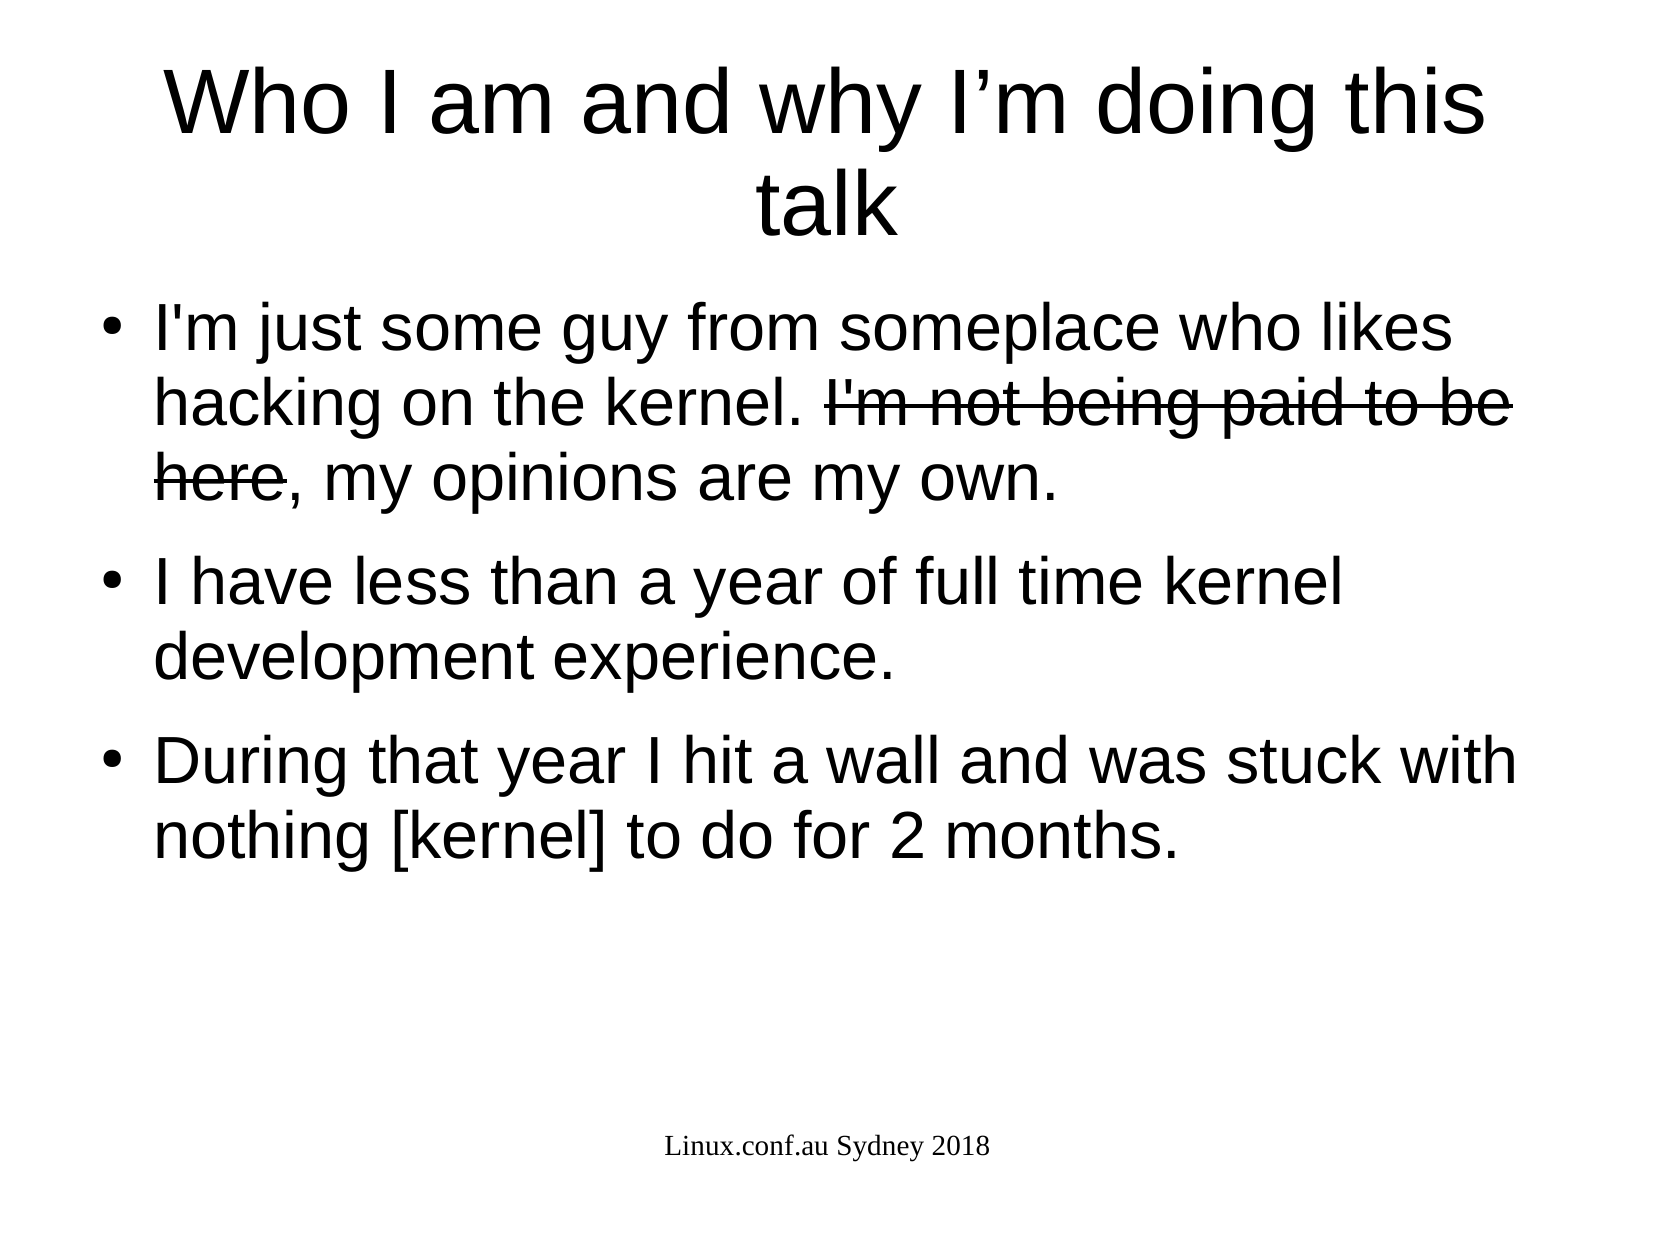

# Who I am and why I’m doing this talk
I'm just some guy from someplace who likes hacking on the kernel. I'm not being paid to be here, my opinions are my own.
I have less than a year of full time kernel development experience.
During that year I hit a wall and was stuck with nothing [kernel] to do for 2 months.
Linux.conf.au Sydney 2018